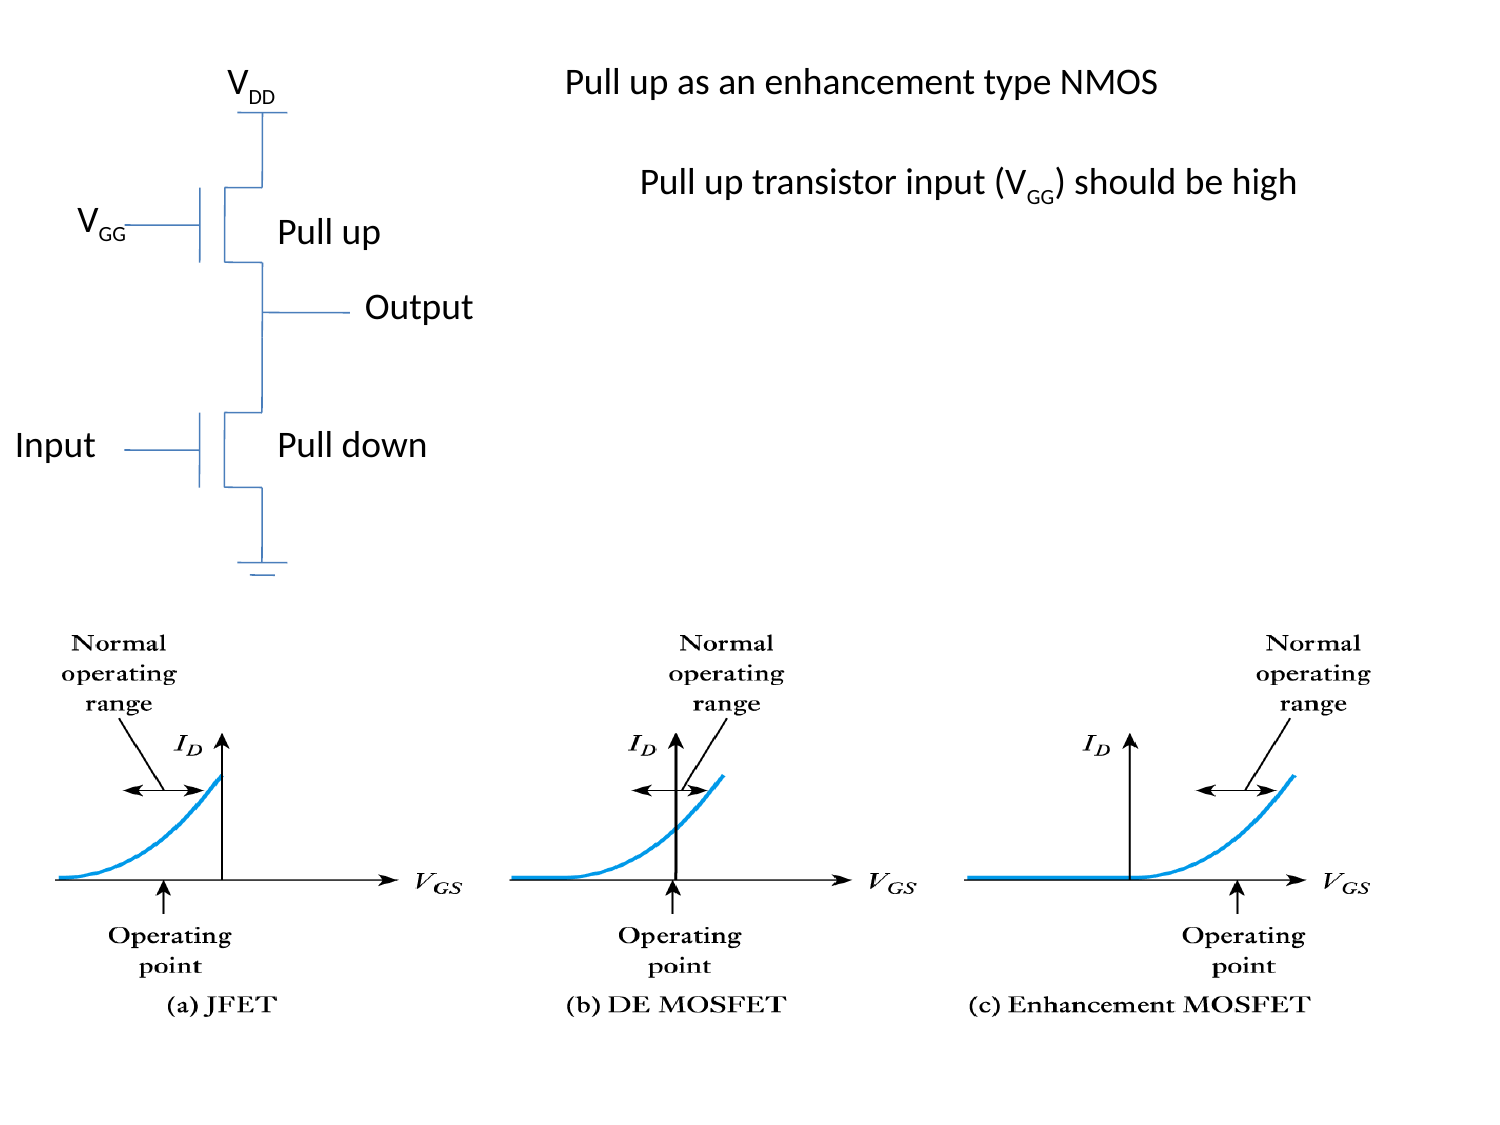

VDD
Pull up as an enhancement type NMOS
Pull up transistor input (VGG) should be high
VGG
Pull up
Output
Input
Pull down